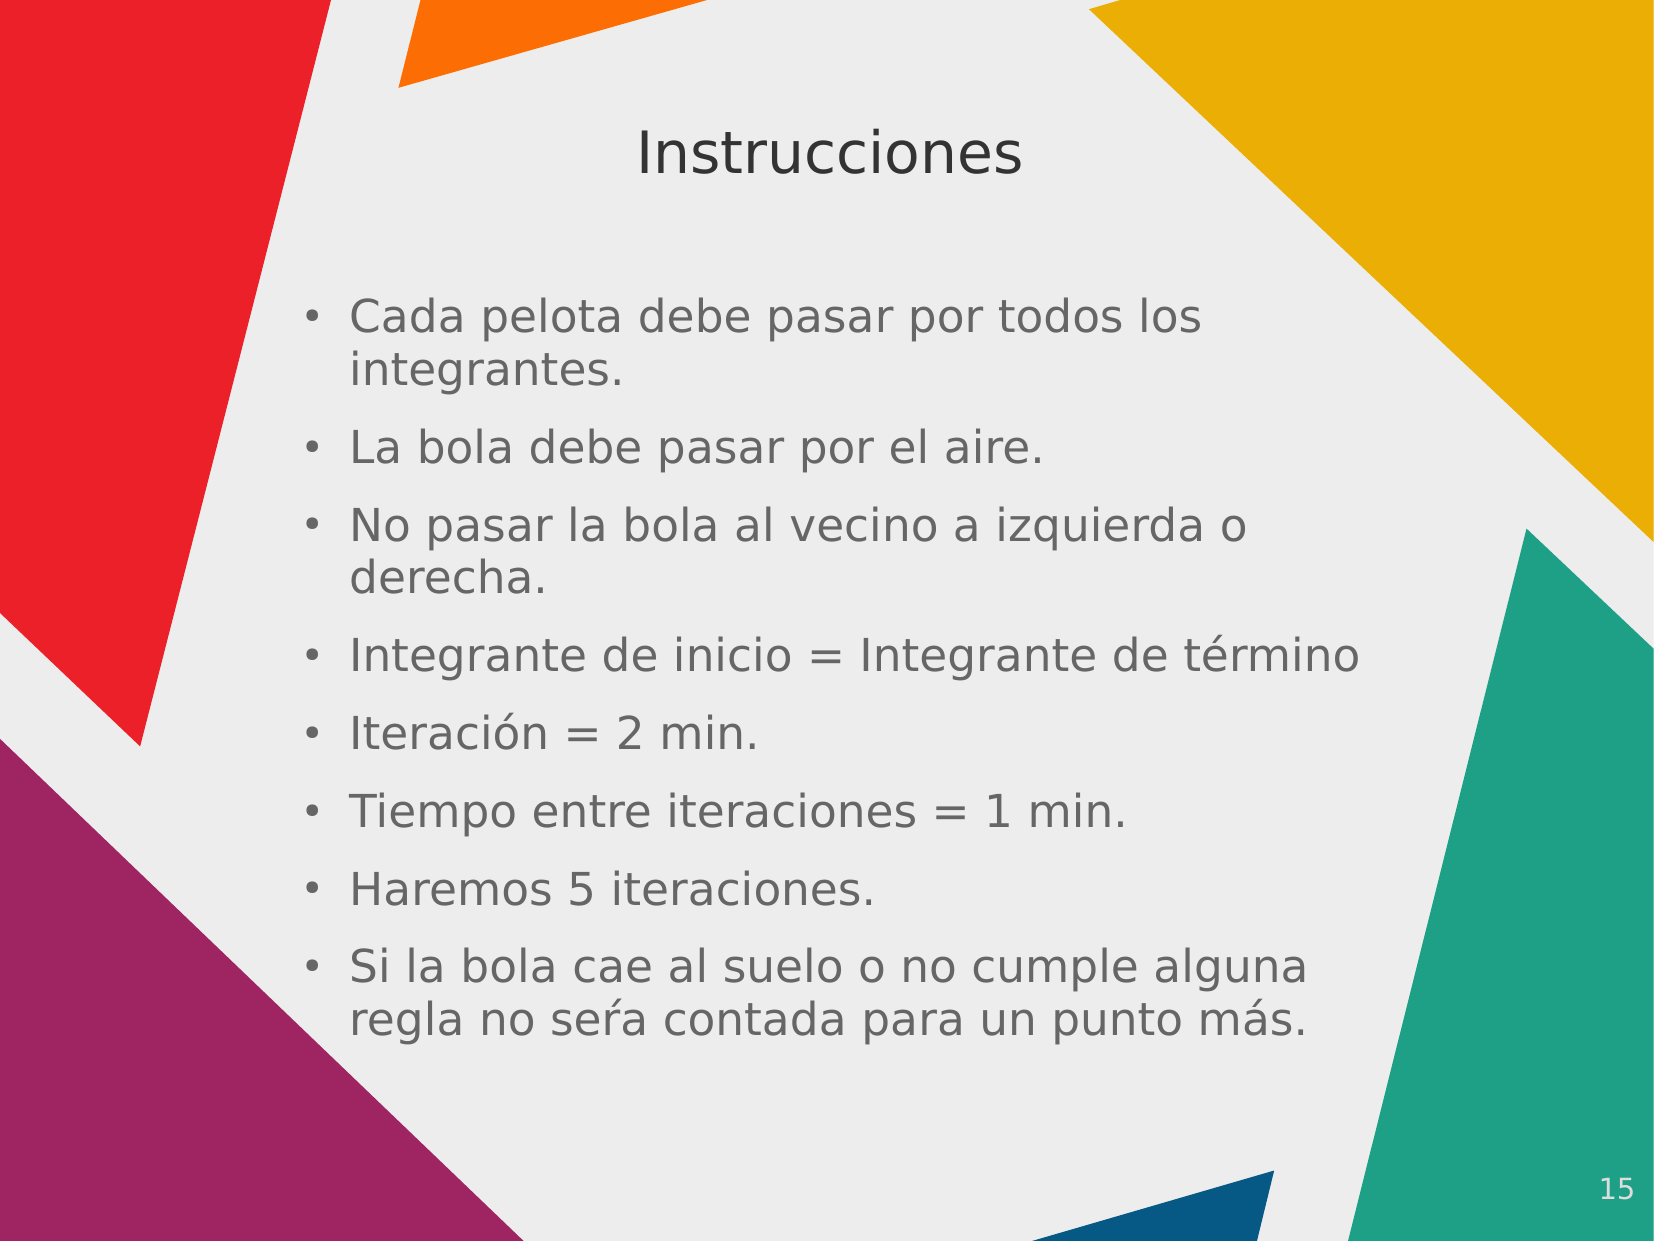

# Instrucciones
Cada pelota debe pasar por todos los integrantes.
La bola debe pasar por el aire.
No pasar la bola al vecino a izquierda o derecha.
Integrante de inicio = Integrante de término
Iteración = 2 min.
Tiempo entre iteraciones = 1 min.
Haremos 5 iteraciones.
Si la bola cae al suelo o no cumple alguna regla no seŕa contada para un punto más.
15